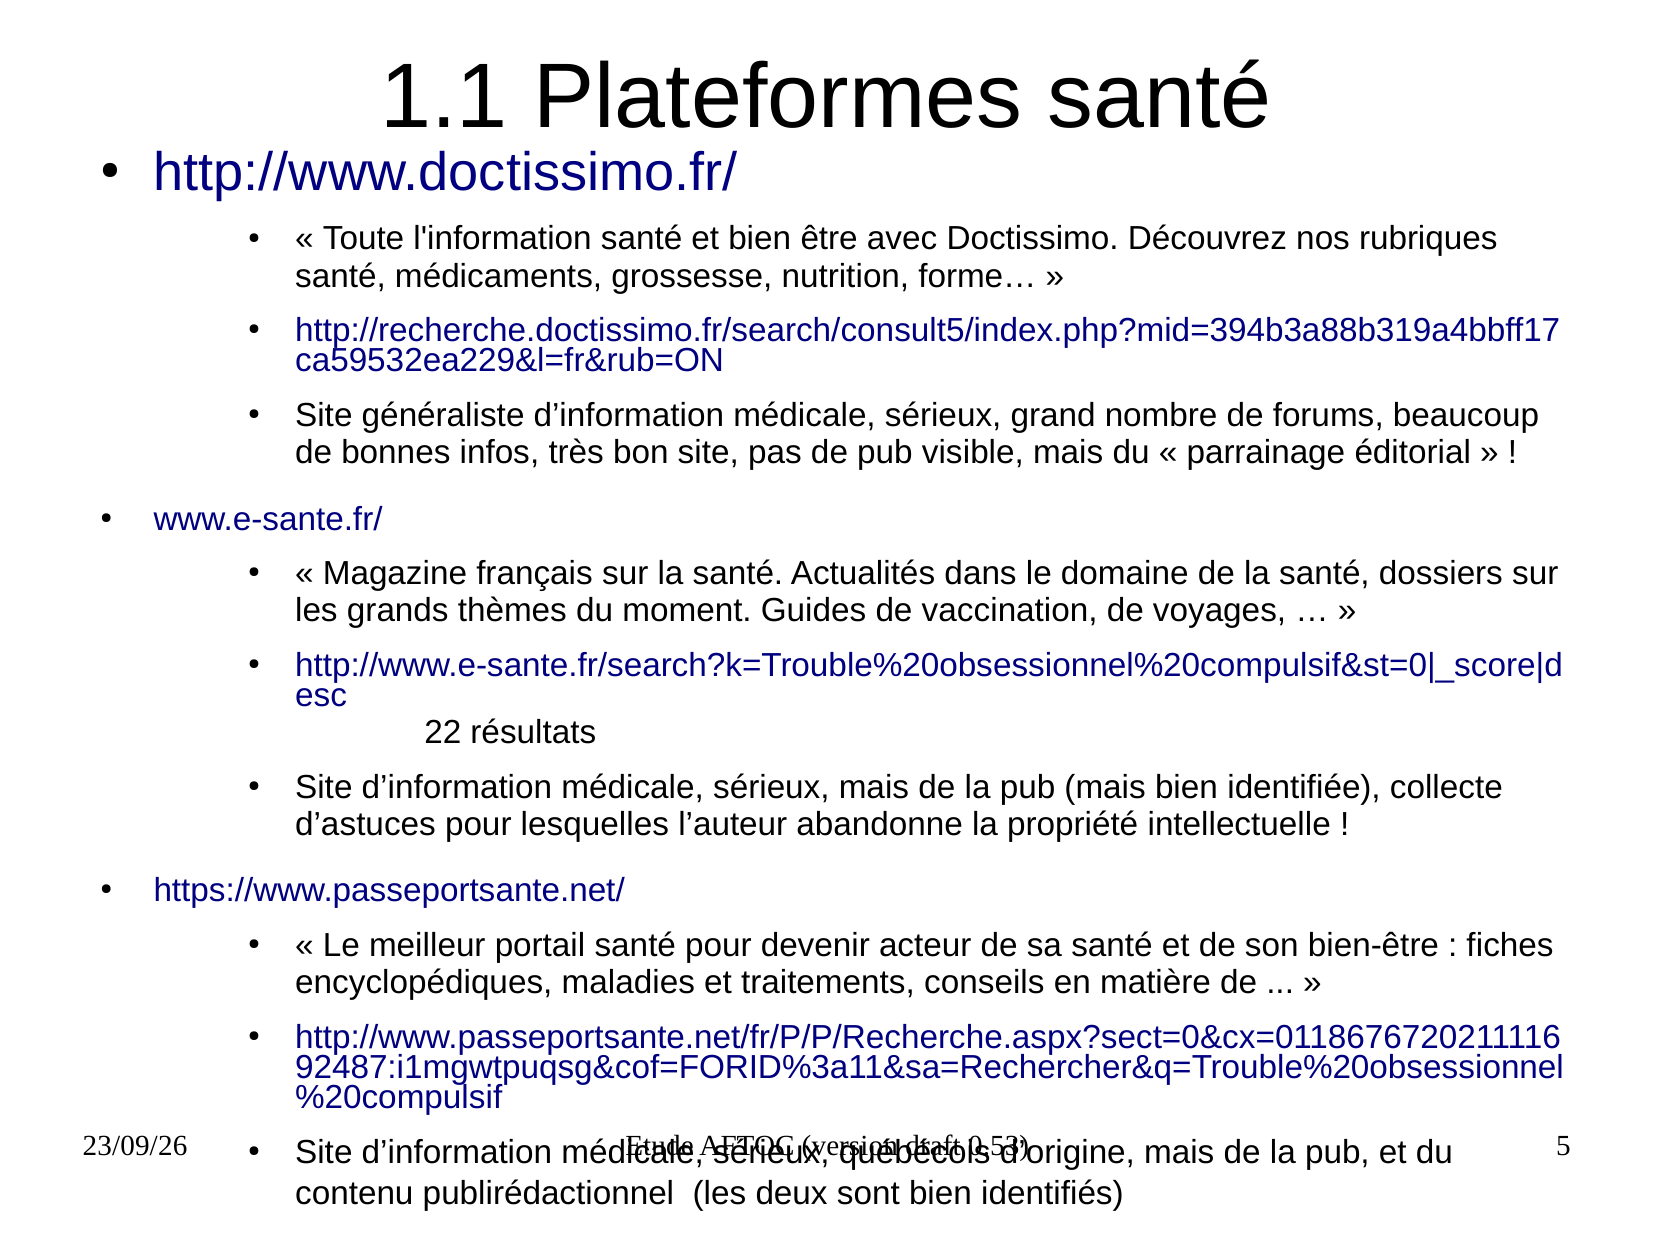

# 1.1 Plateformes santé
http://www.doctissimo.fr/
« Toute l'information santé et bien être avec Doctissimo. Découvrez nos rubriques santé, médicaments, grossesse, nutrition, forme… »
http://recherche.doctissimo.fr/search/consult5/index.php?mid=394b3a88b319a4bbff17ca59532ea229&l=fr&rub=ON
Site généraliste d’information médicale, sérieux, grand nombre de forums, beaucoup de bonnes infos, très bon site, pas de pub visible, mais du « parrainage éditorial » !
www.e-sante.fr/
« Magazine français sur la santé. Actualités dans le domaine de la santé, dossiers sur les grands thèmes du moment. Guides de vaccination, de voyages, … »
http://www.e-sante.fr/search?k=Trouble%20obsessionnel%20compulsif&st=0|_score|desc 22 résultats
Site d’information médicale, sérieux, mais de la pub (mais bien identifiée), collecte d’astuces pour lesquelles l’auteur abandonne la propriété intellectuelle !
https://www.passeportsante.net/
« Le meilleur portail santé pour devenir acteur de sa santé et de son bien-être : fiches encyclopédiques, maladies et traitements, conseils en matière de ... »
http://www.passeportsante.net/fr/P/P/Recherche.aspx?sect=0&cx=011867672021111692487:i1mgwtpuqsg&cof=FORID%3a11&sa=Rechercher&q=Trouble%20obsessionnel%20compulsif
Site d’information médicale, sérieux, québécois d’origine, mais de la pub, et du contenu publirédactionnel  (les deux sont bien identifiés)
Etude AFTOC (version draft 0.53)
5